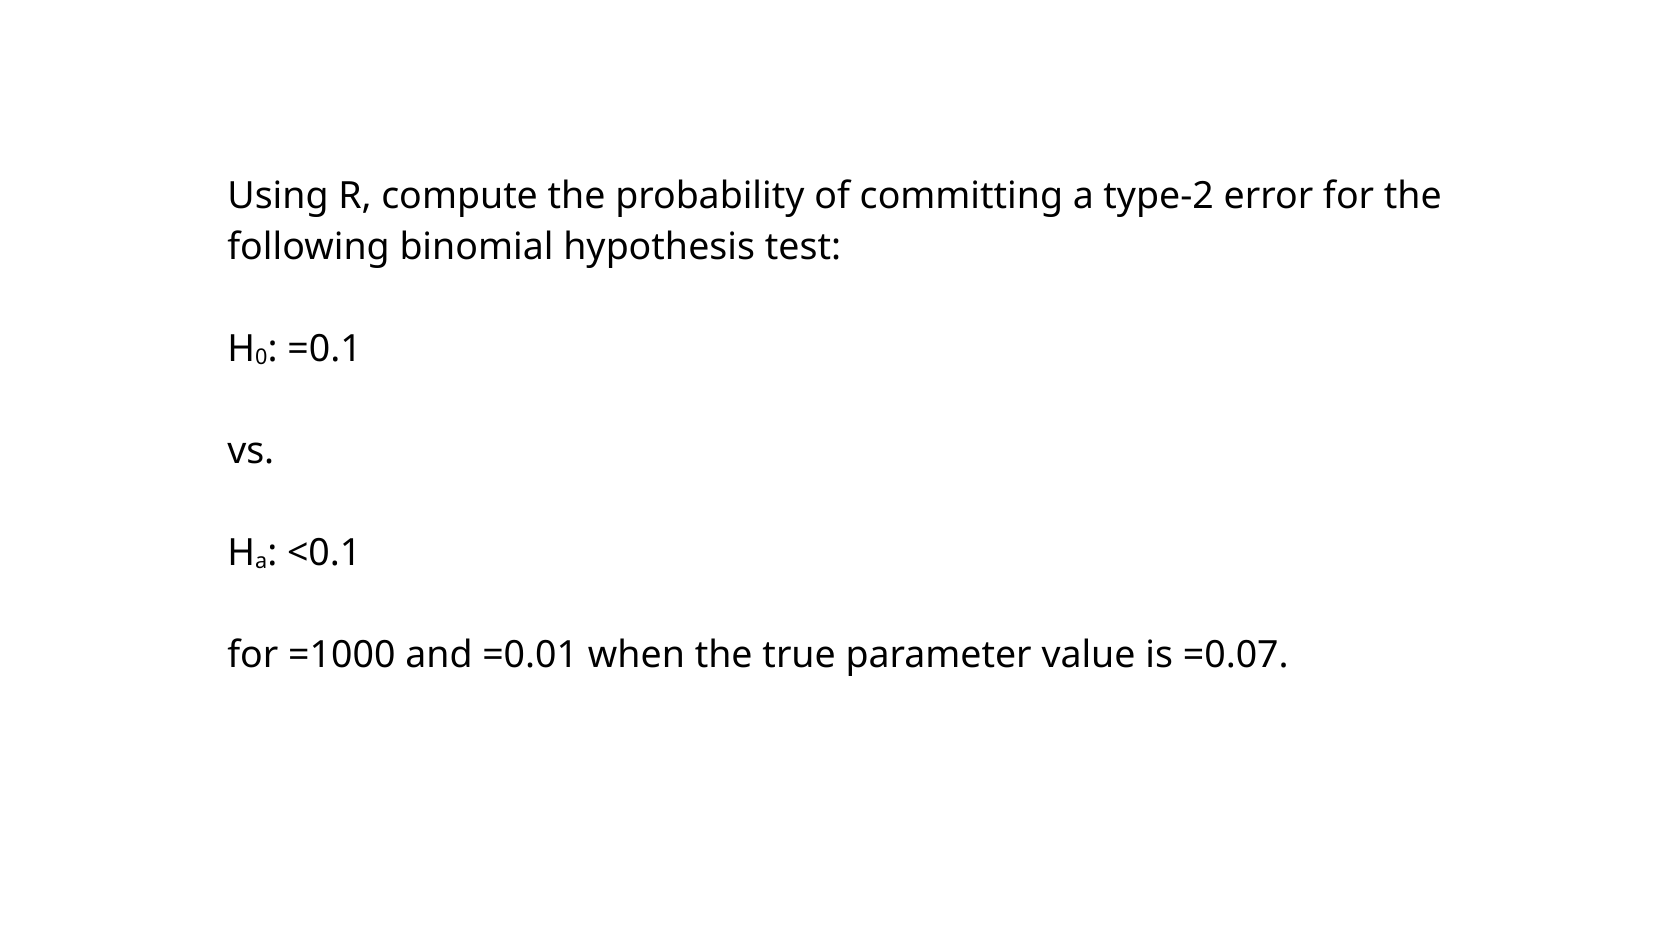

Using R, compute the probability of committing a type-2 error for the following binomial hypothesis test:
H0: =0.1
vs.
Ha: <0.1
for =1000 and =0.01 when the true parameter value is =0.07.